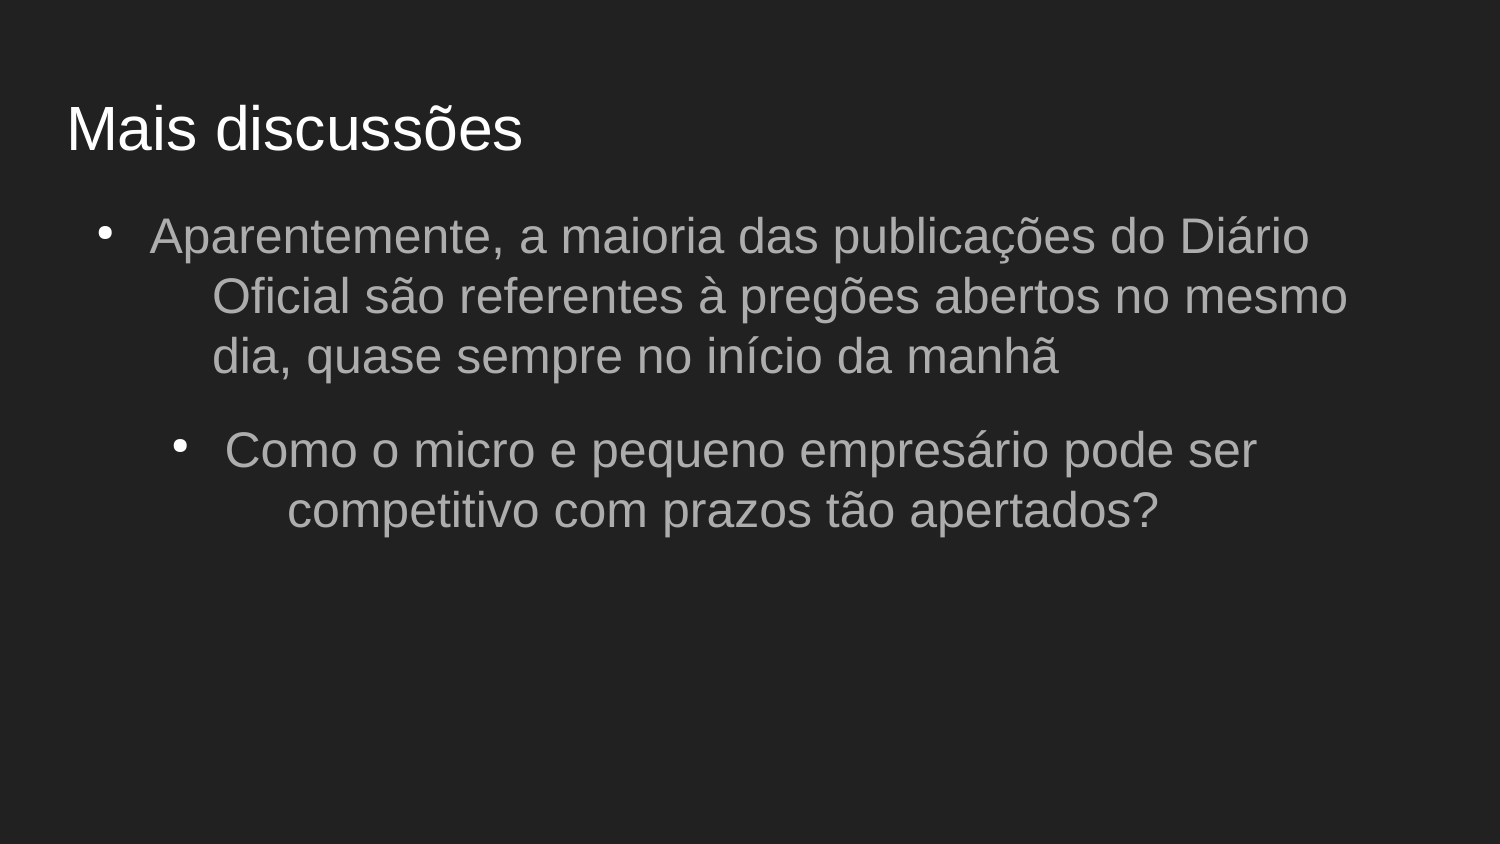

# Mais discussões
Aparentemente, a maioria das publicações do Diário Oficial são referentes à pregões abertos no mesmo dia, quase sempre no início da manhã
Como o micro e pequeno empresário pode ser competitivo com prazos tão apertados?